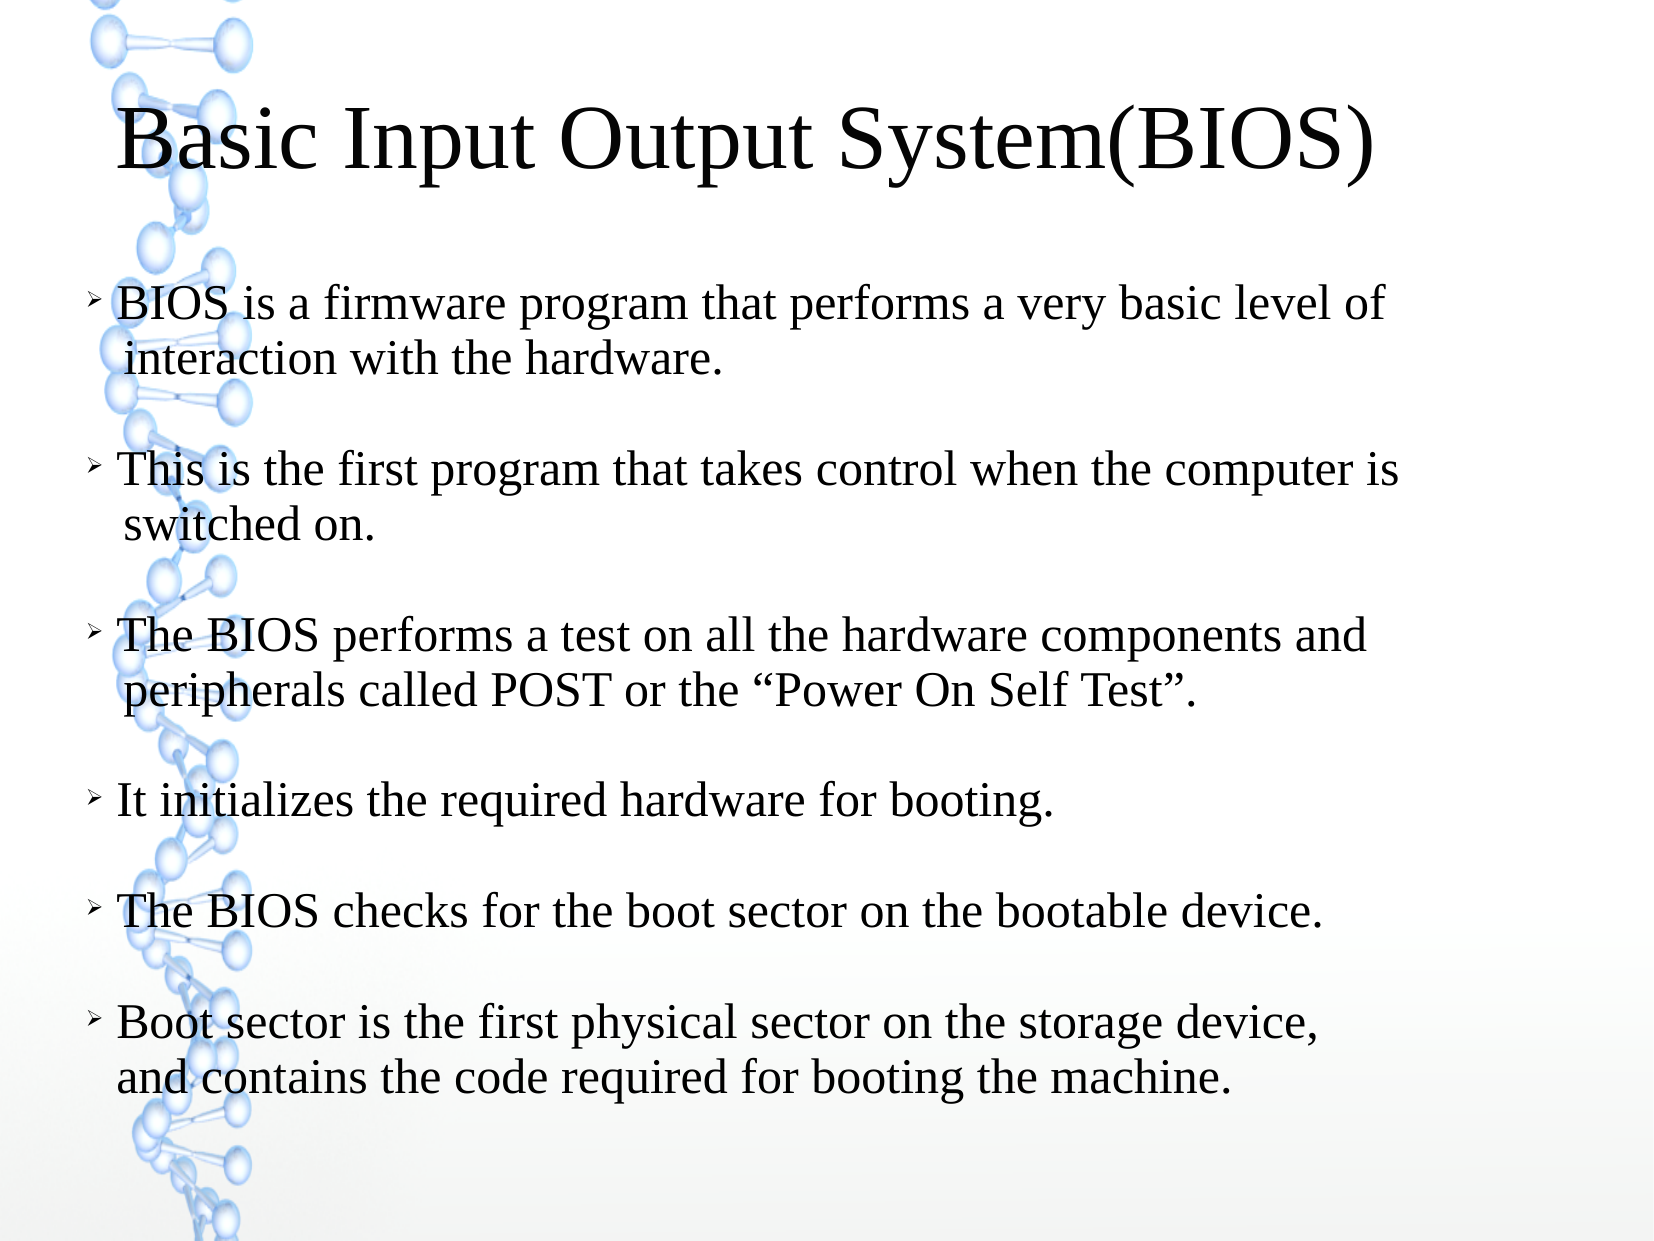

# Basic Input Output System(BIOS)
 BIOS is a firmware program that performs a very basic level of interaction with the hardware.
 This is the first program that takes control when the computer is switched on.
 The BIOS performs a test on all the hardware components and peripherals called POST or the “Power On Self Test”.
 It initializes the required hardware for booting.
 The BIOS checks for the boot sector on the bootable device.
 Boot sector is the first physical sector on the storage device,
 and contains the code required for booting the machine.